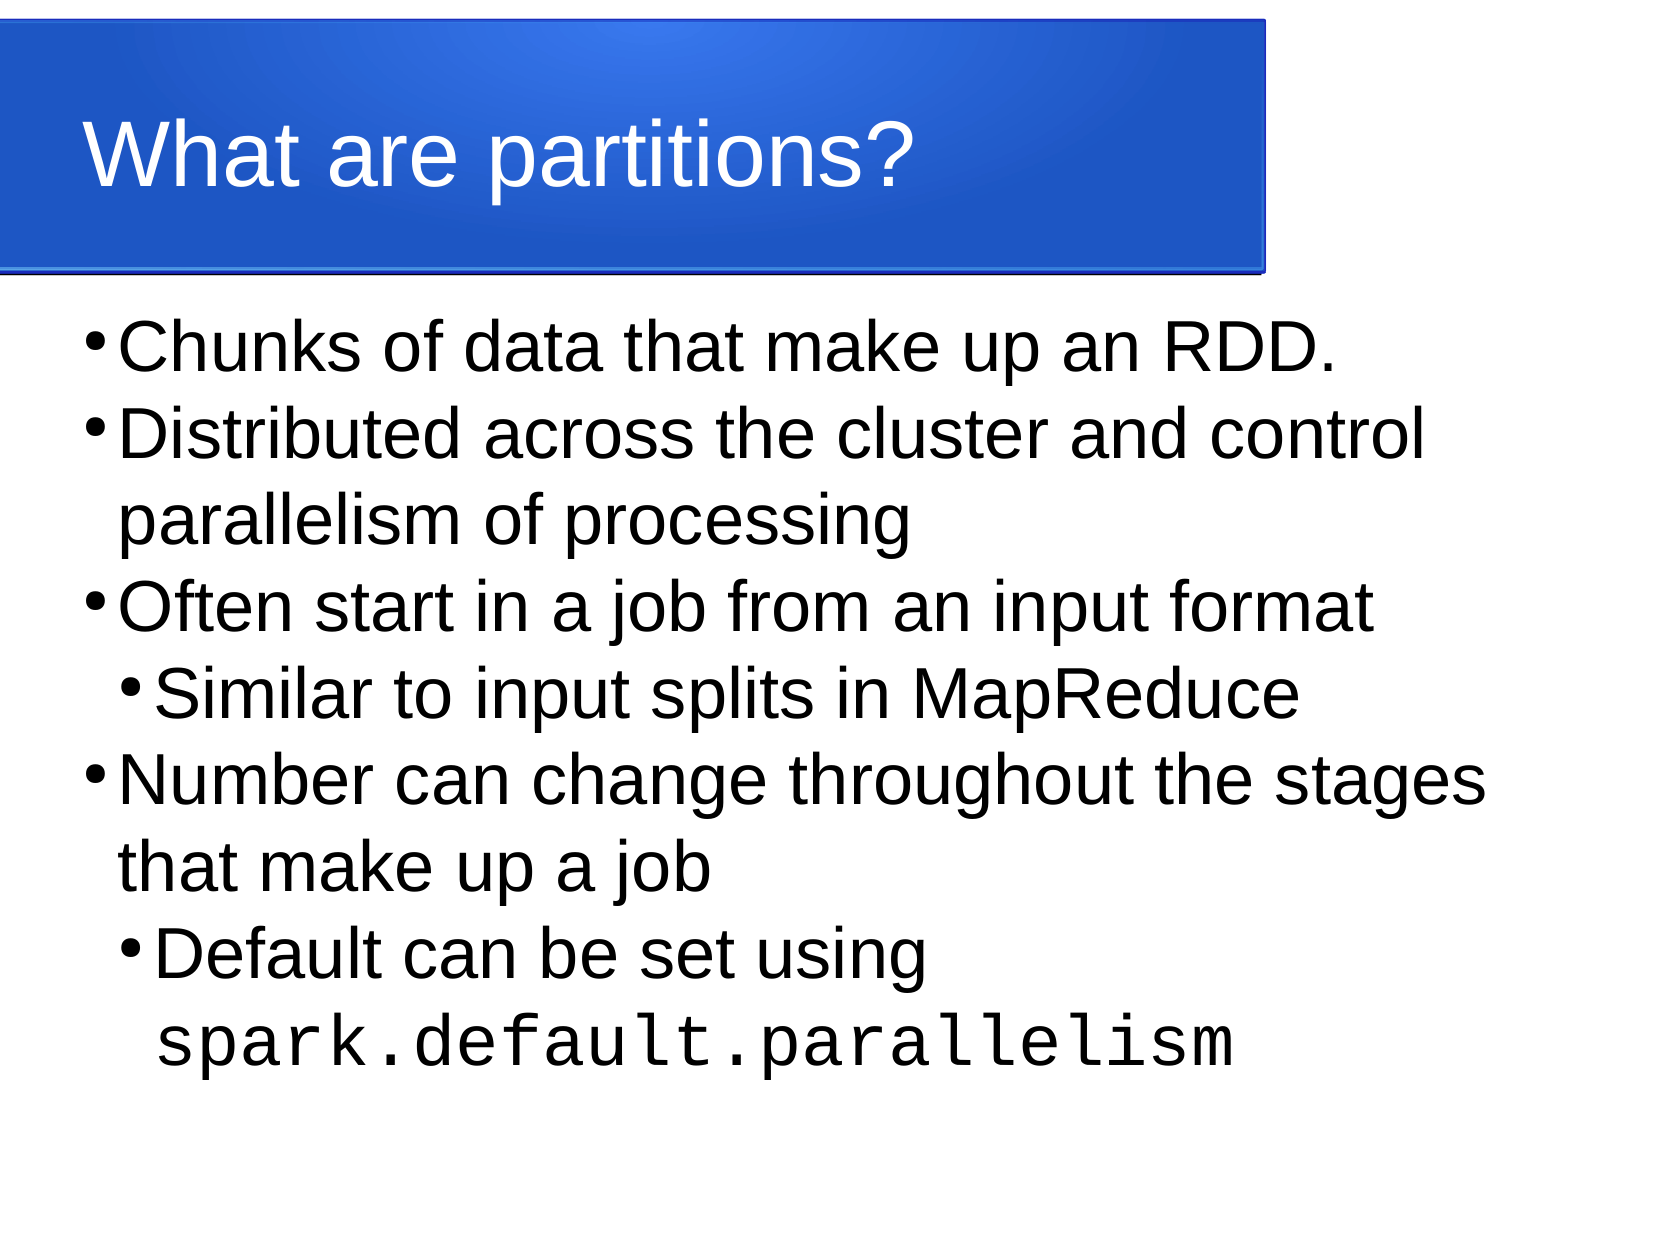

What are partitions?
Chunks of data that make up an RDD.
Distributed across the cluster and control parallelism of processing
Often start in a job from an input format
Similar to input splits in MapReduce
Number can change throughout the stages that make up a job
Default can be set using spark.default.parallelism